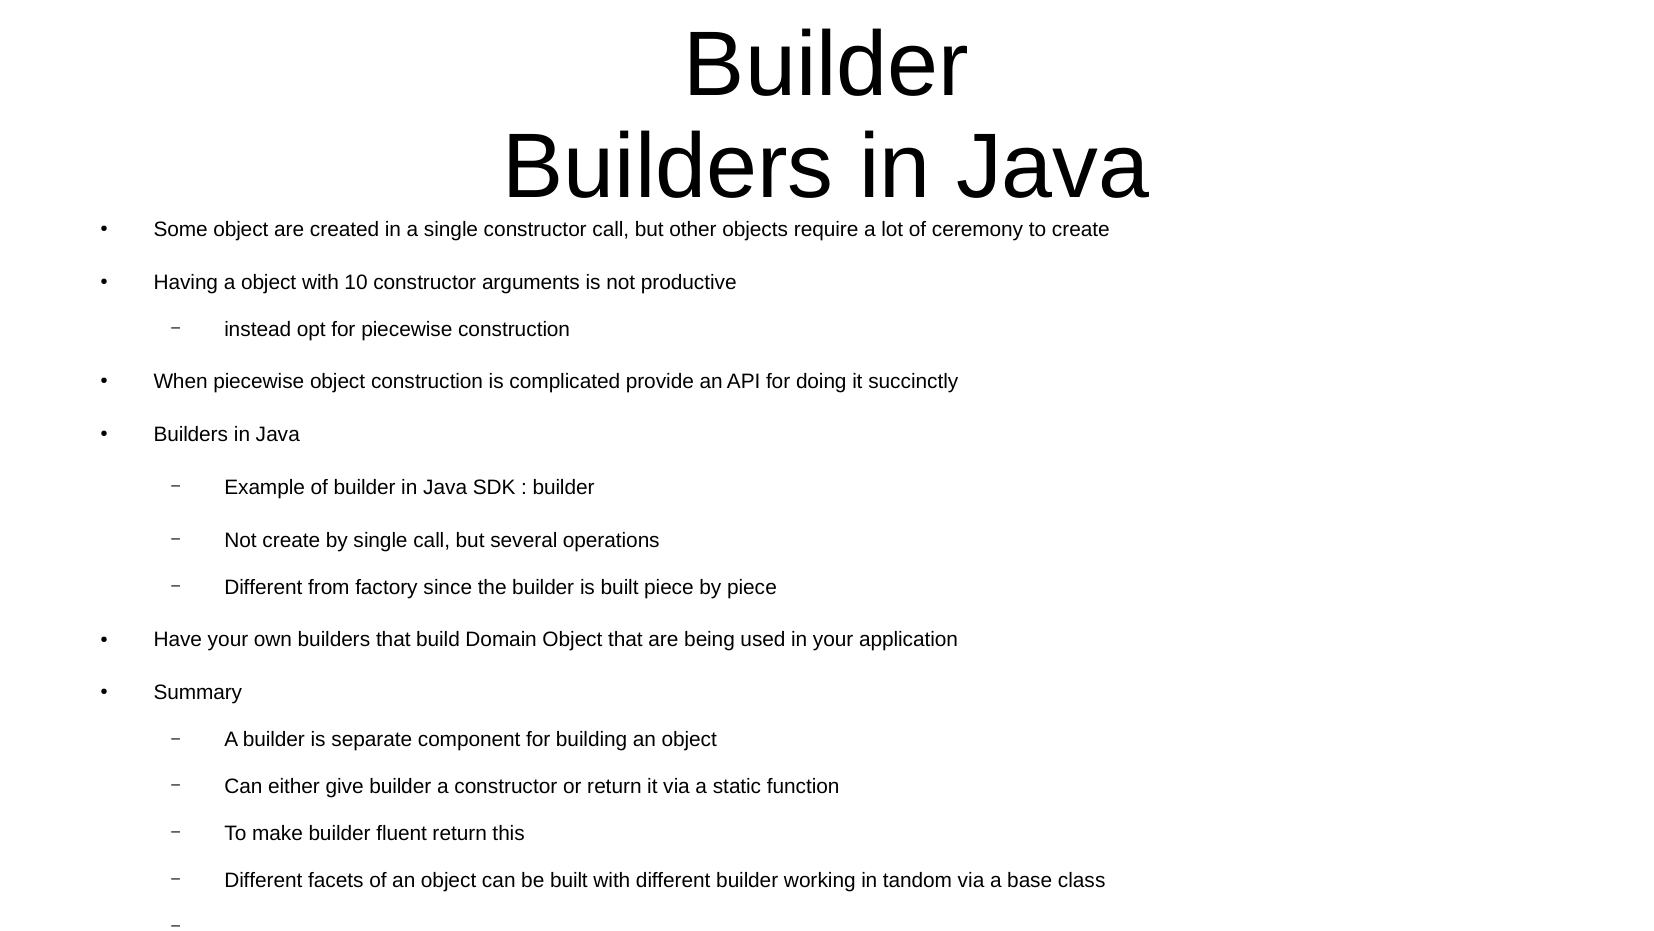

# Builder Builders in Java
Some object are created in a single constructor call, but other objects require a lot of ceremony to create
Having a object with 10 constructor arguments is not productive
instead opt for piecewise construction
When piecewise object construction is complicated provide an API for doing it succinctly
Builders in Java
Example of builder in Java SDK : builder
Not create by single call, but several operations
Different from factory since the builder is built piece by piece
Have your own builders that build Domain Object that are being used in your application
Summary
A builder is separate component for building an object
Can either give builder a constructor or return it via a static function
To make builder fluent return this
Different facets of an object can be built with different builder working in tandom via a base class